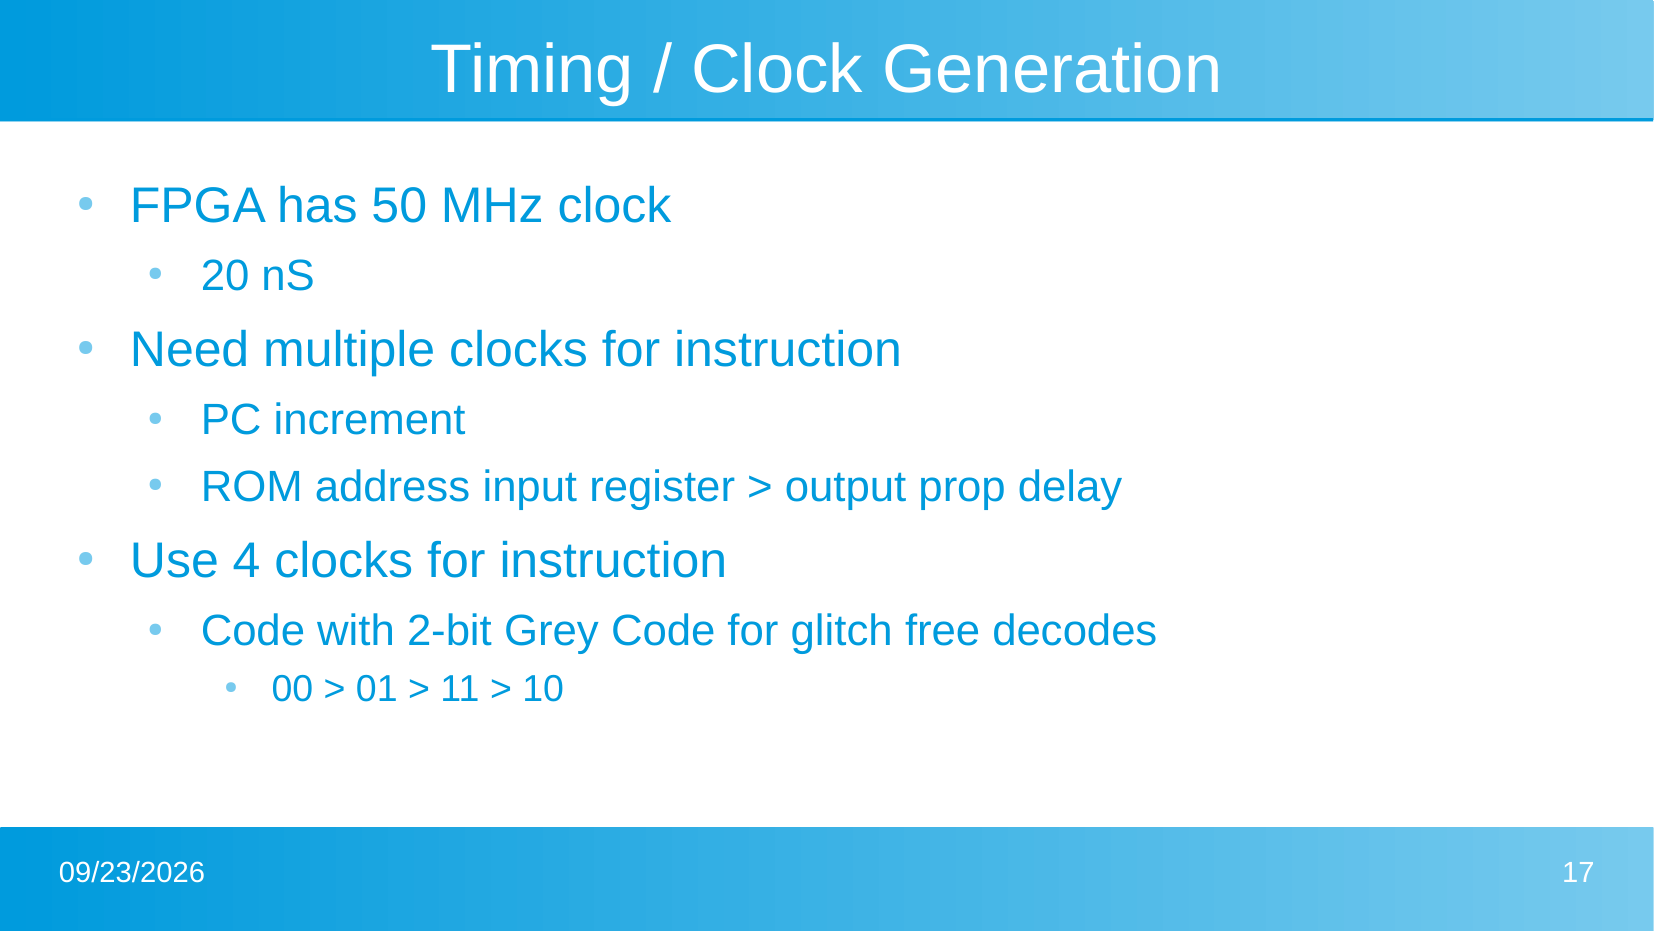

# Timing / Clock Generation
FPGA has 50 MHz clock
20 nS
Need multiple clocks for instruction
PC increment
ROM address input register > output prop delay
Use 4 clocks for instruction
Code with 2-bit Grey Code for glitch free decodes
00 > 01 > 11 > 10
17